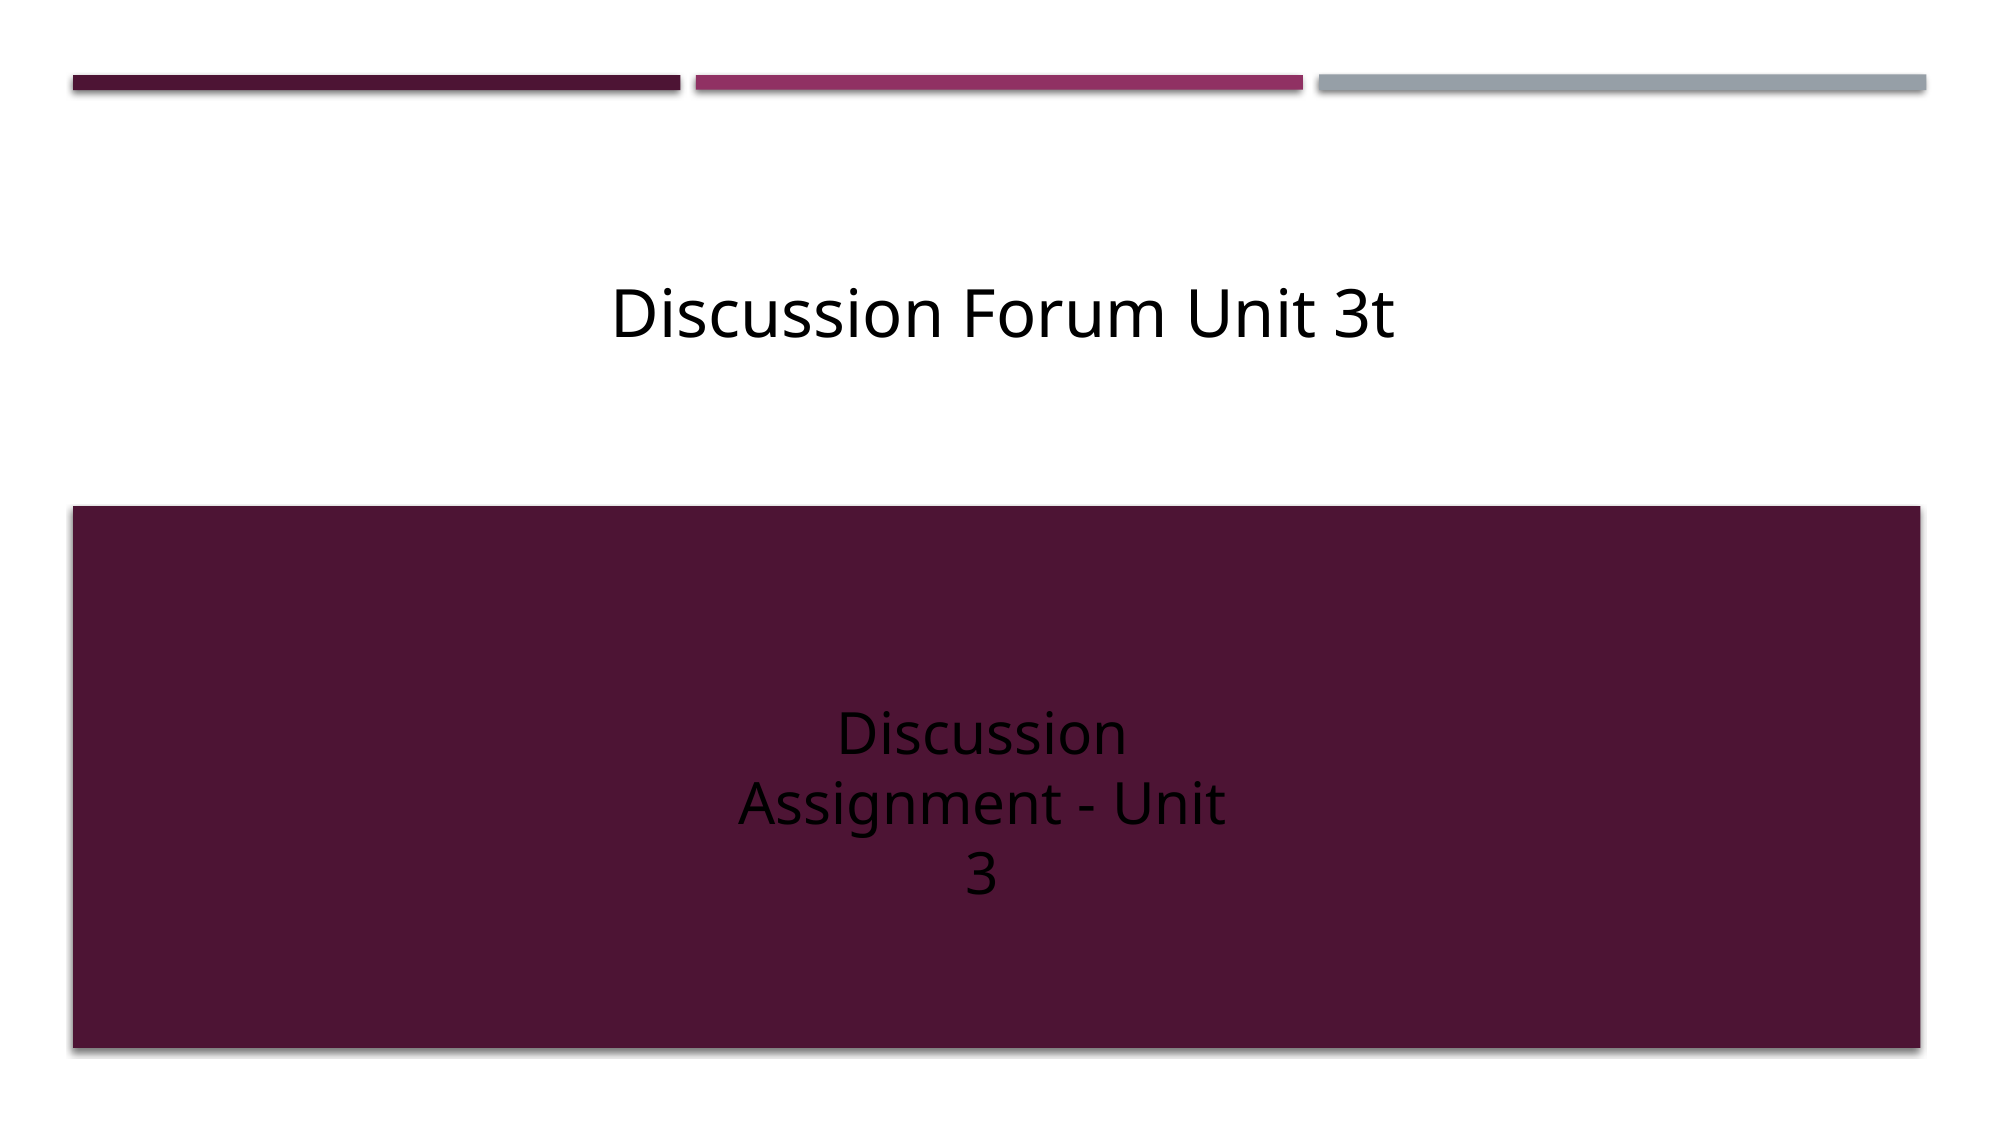

Discussion Forum Unit 3t
Discussion Assignment - Unit 3